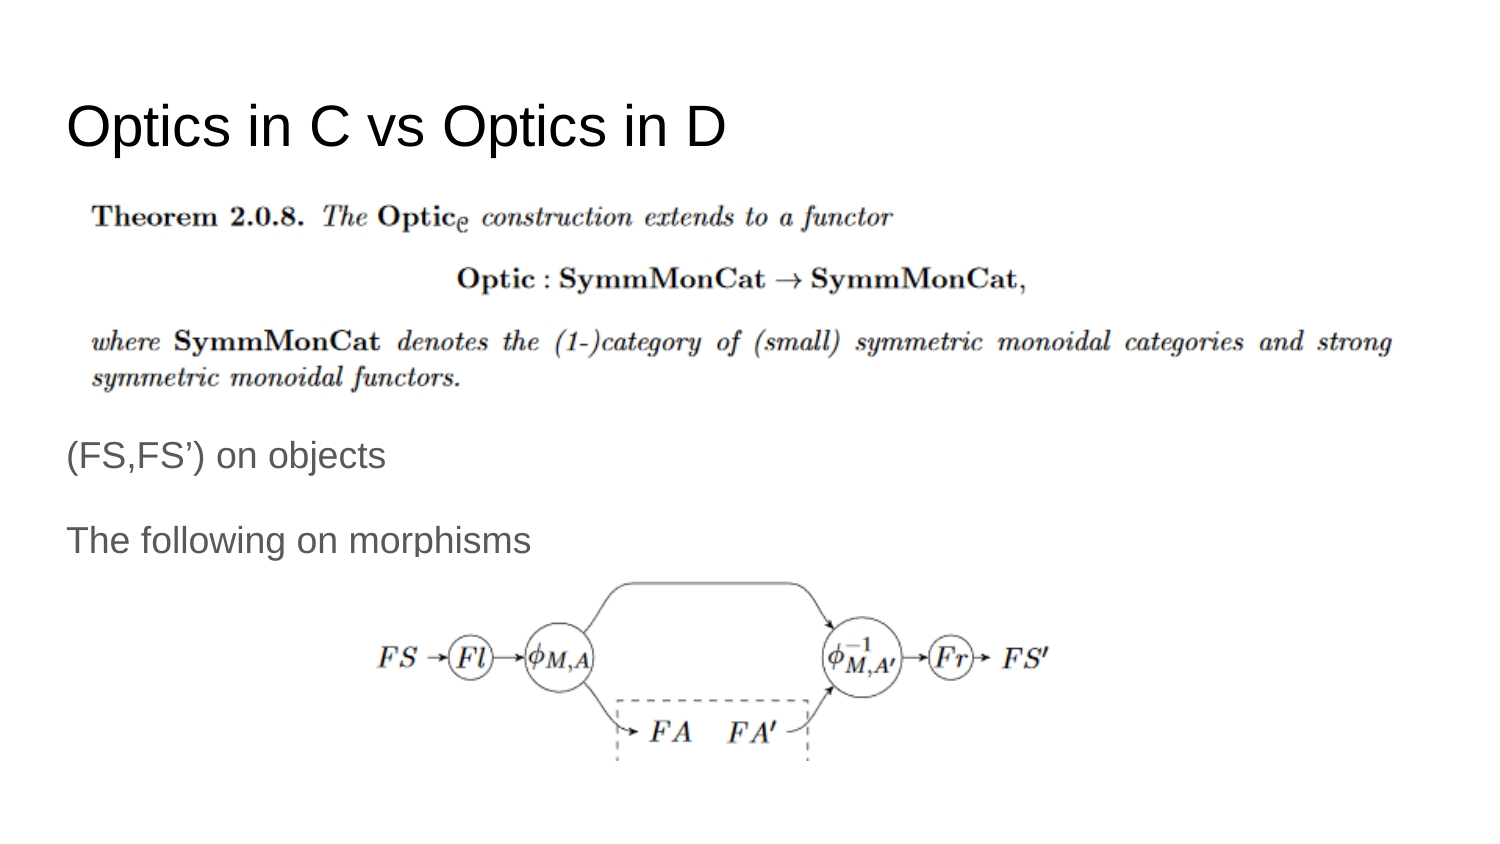

# Optics in C vs Optics in D
(FS,FS’) on objects
The following on morphisms